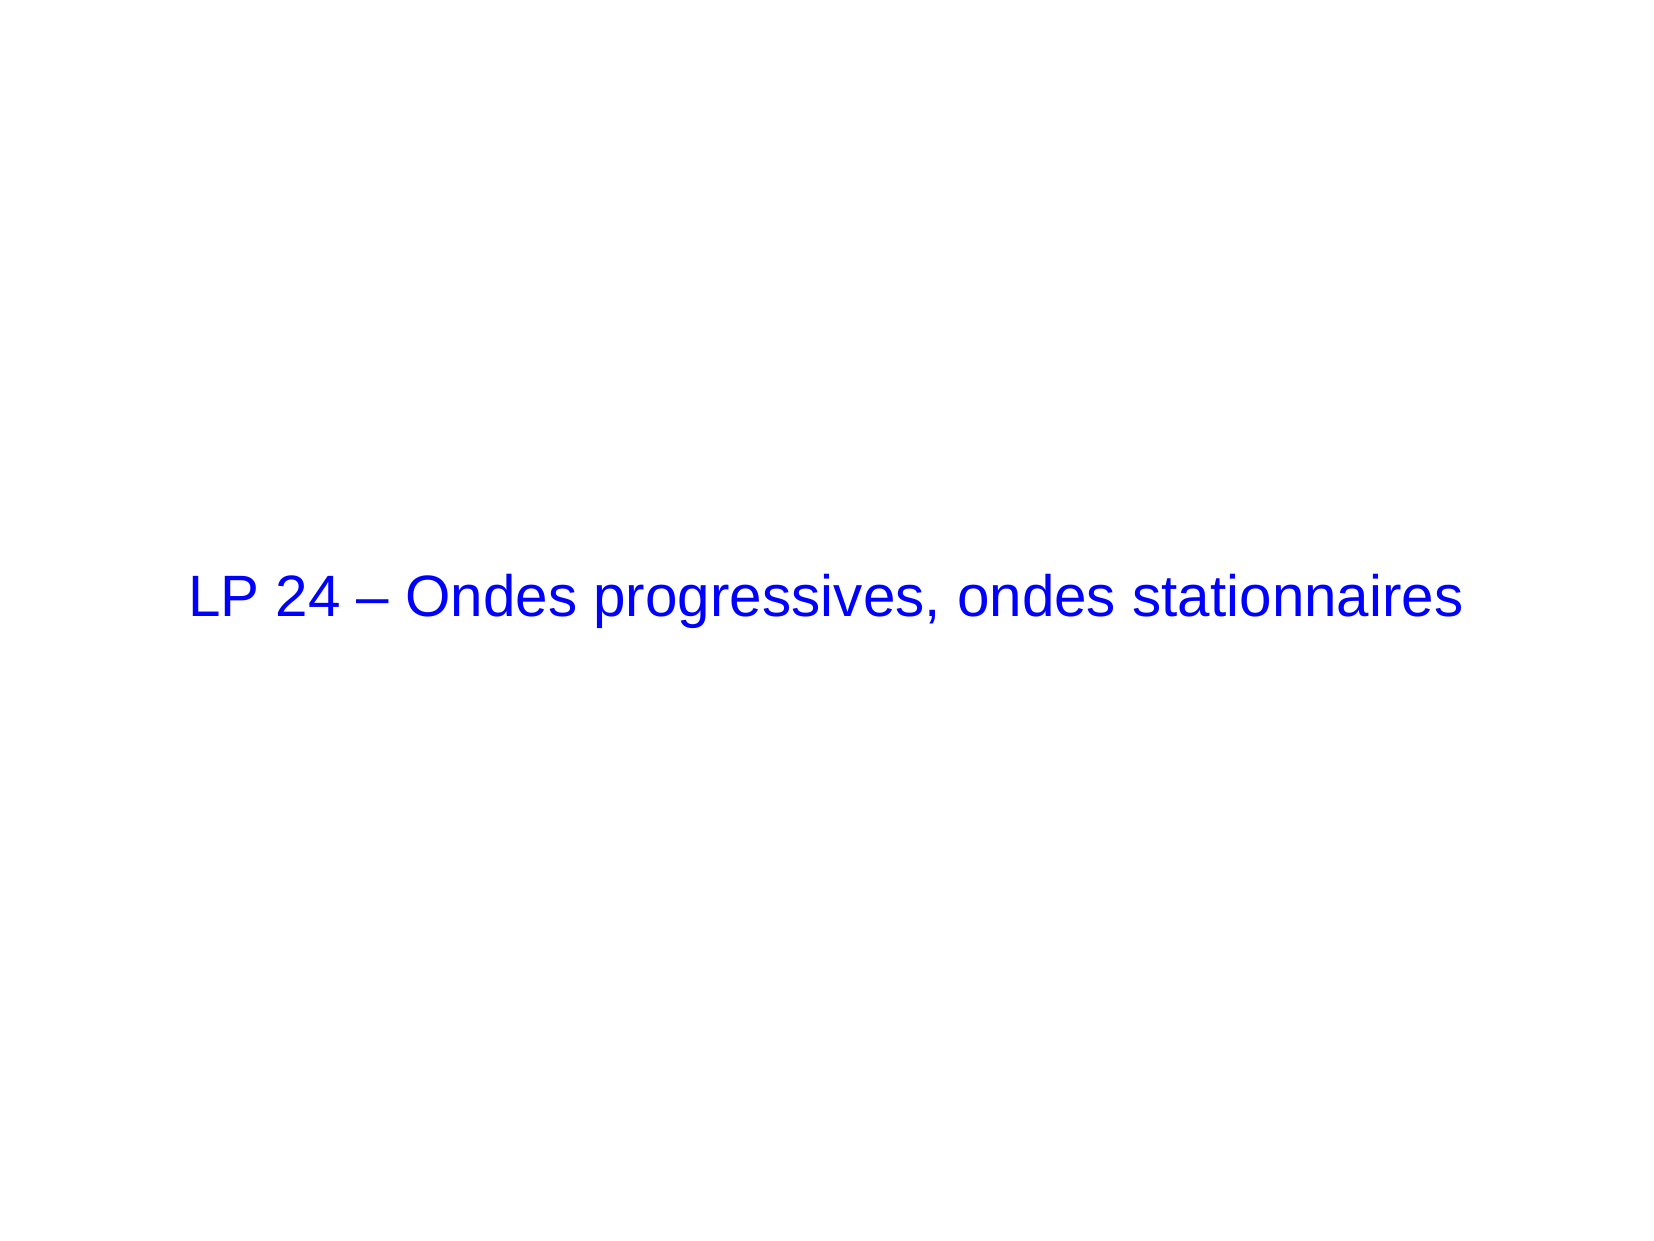

# LP 24 – Ondes progressives, ondes stationnaires